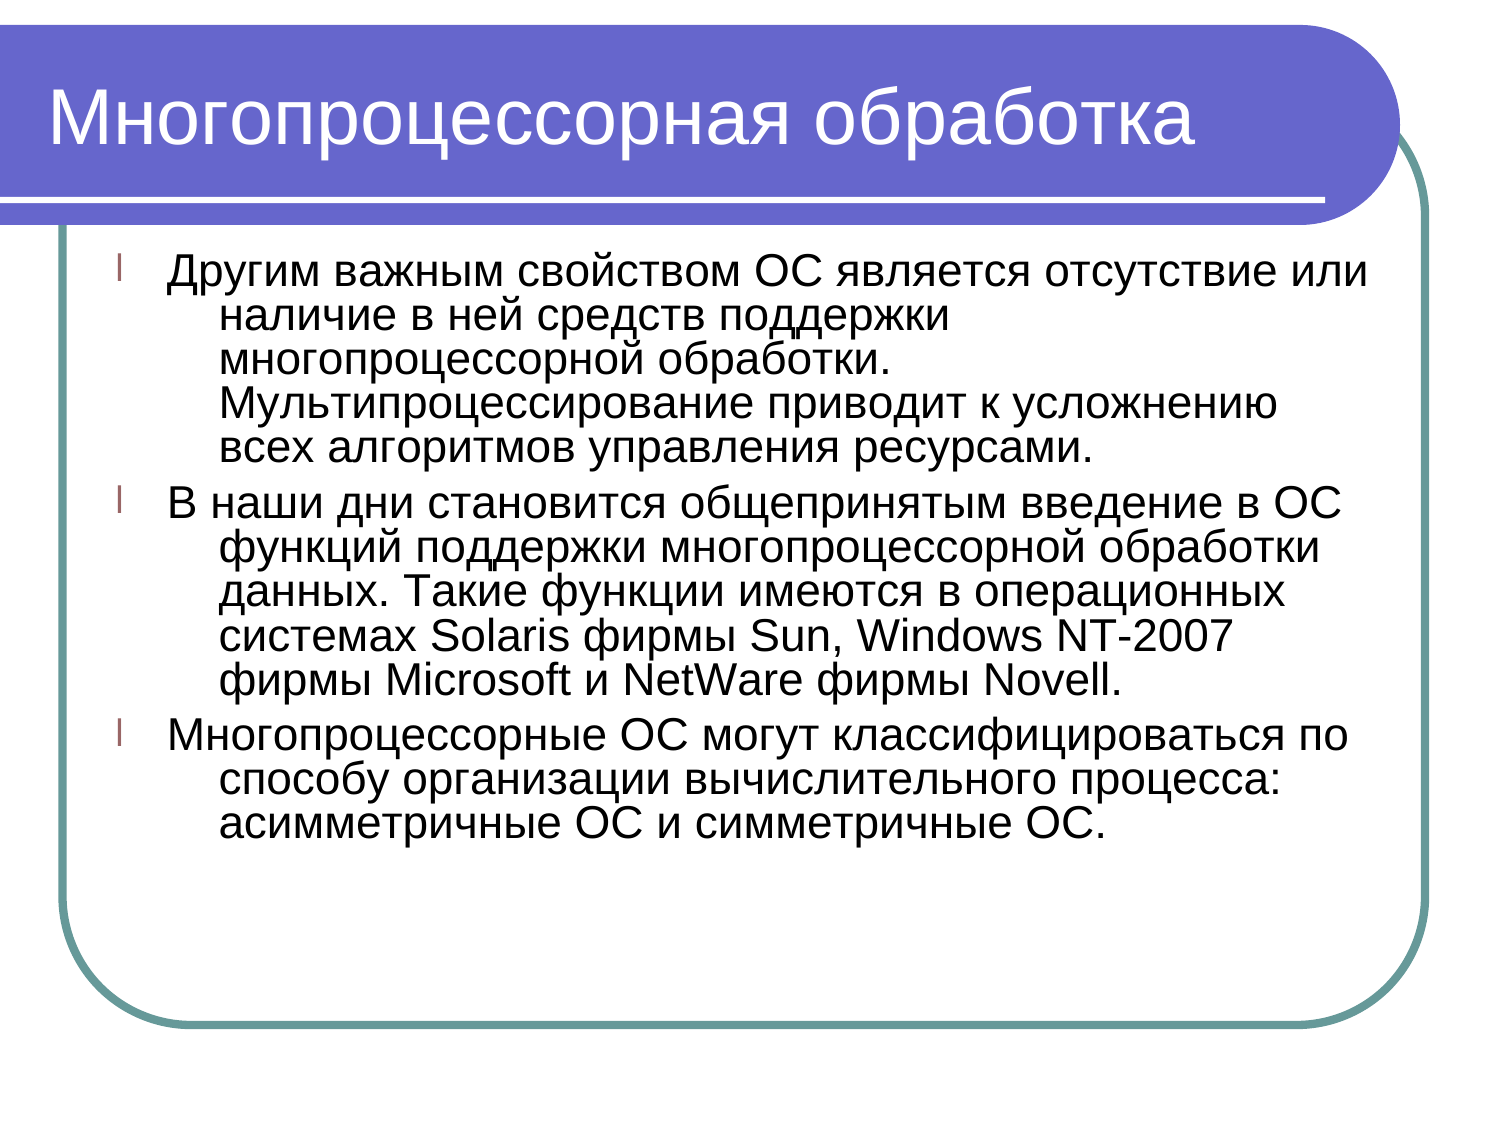

# Многопроцессорная обработка
Другим важным свойством ОС является отсутствие или наличие в ней средств поддержки многопроцессорной обработки. Мультипроцессирование приводит к усложнению всех алгоритмов управления ресурсами.
В наши дни становится общепринятым введение в ОС функций поддержки многопроцессорной обработки данных. Такие функции имеются в операционных системах Solaris фирмы Sun, Windows NT-2007 фирмы Microsoft и NetWare фирмы Novell.
Многопроцессорные ОС могут классифицироваться по способу организации вычислительного процесса: асимметричные ОС и симметричные ОС.